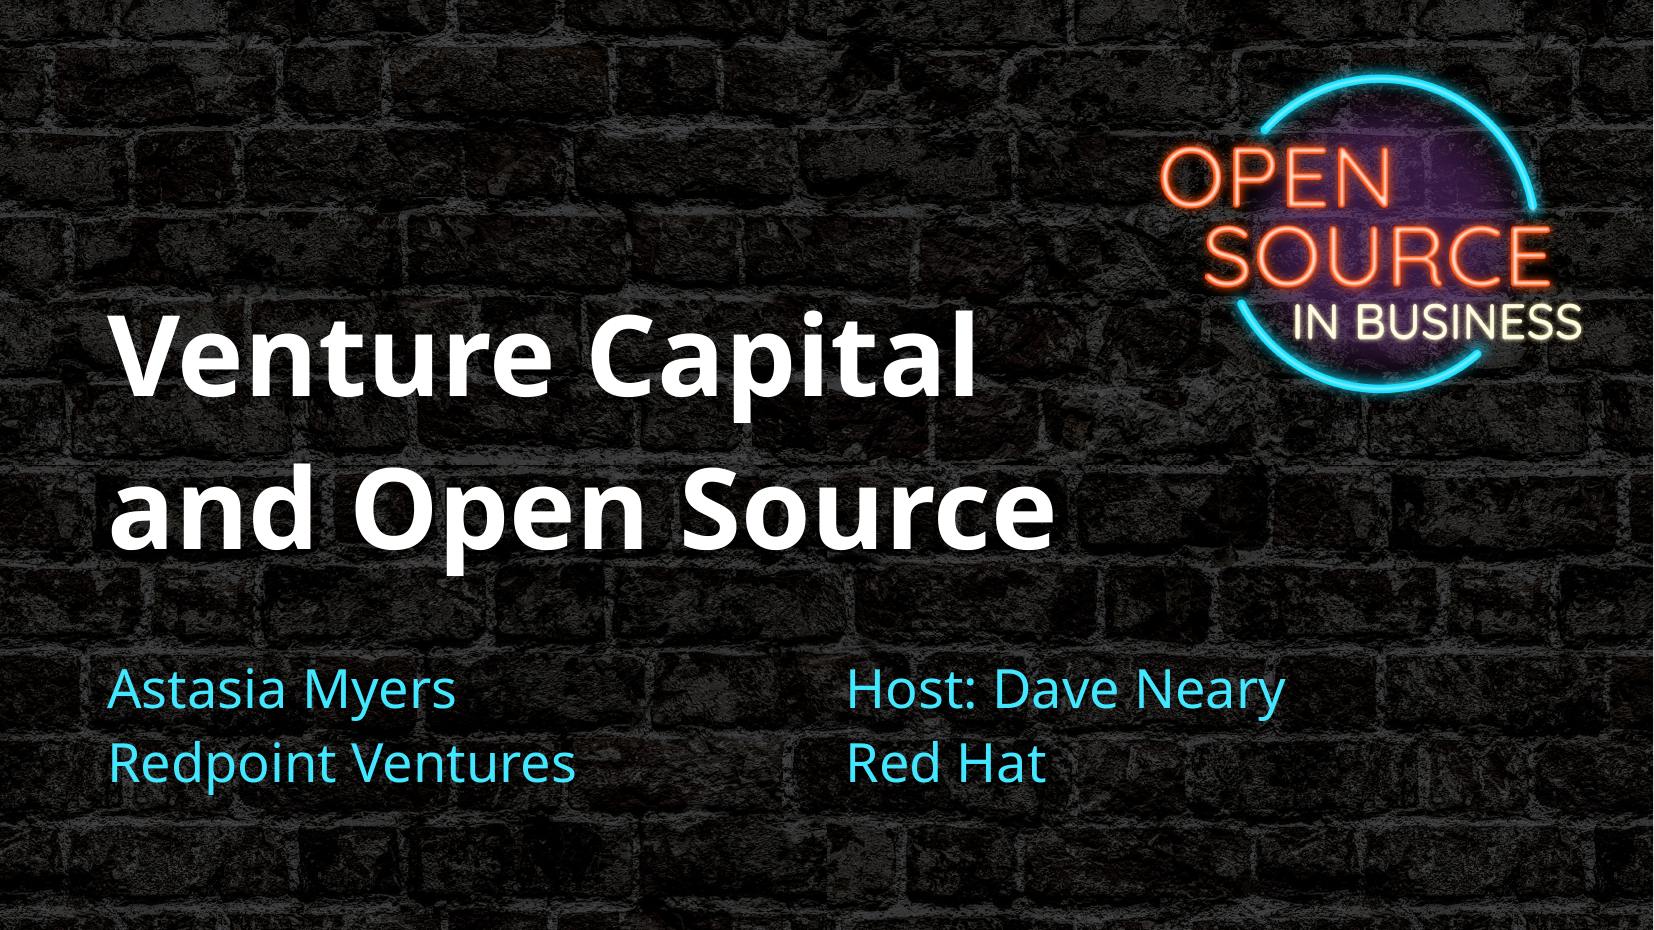

# Venture Capital and Open Source
Astasia Myers
Redpoint Ventures
Host: Dave Neary
Red Hat